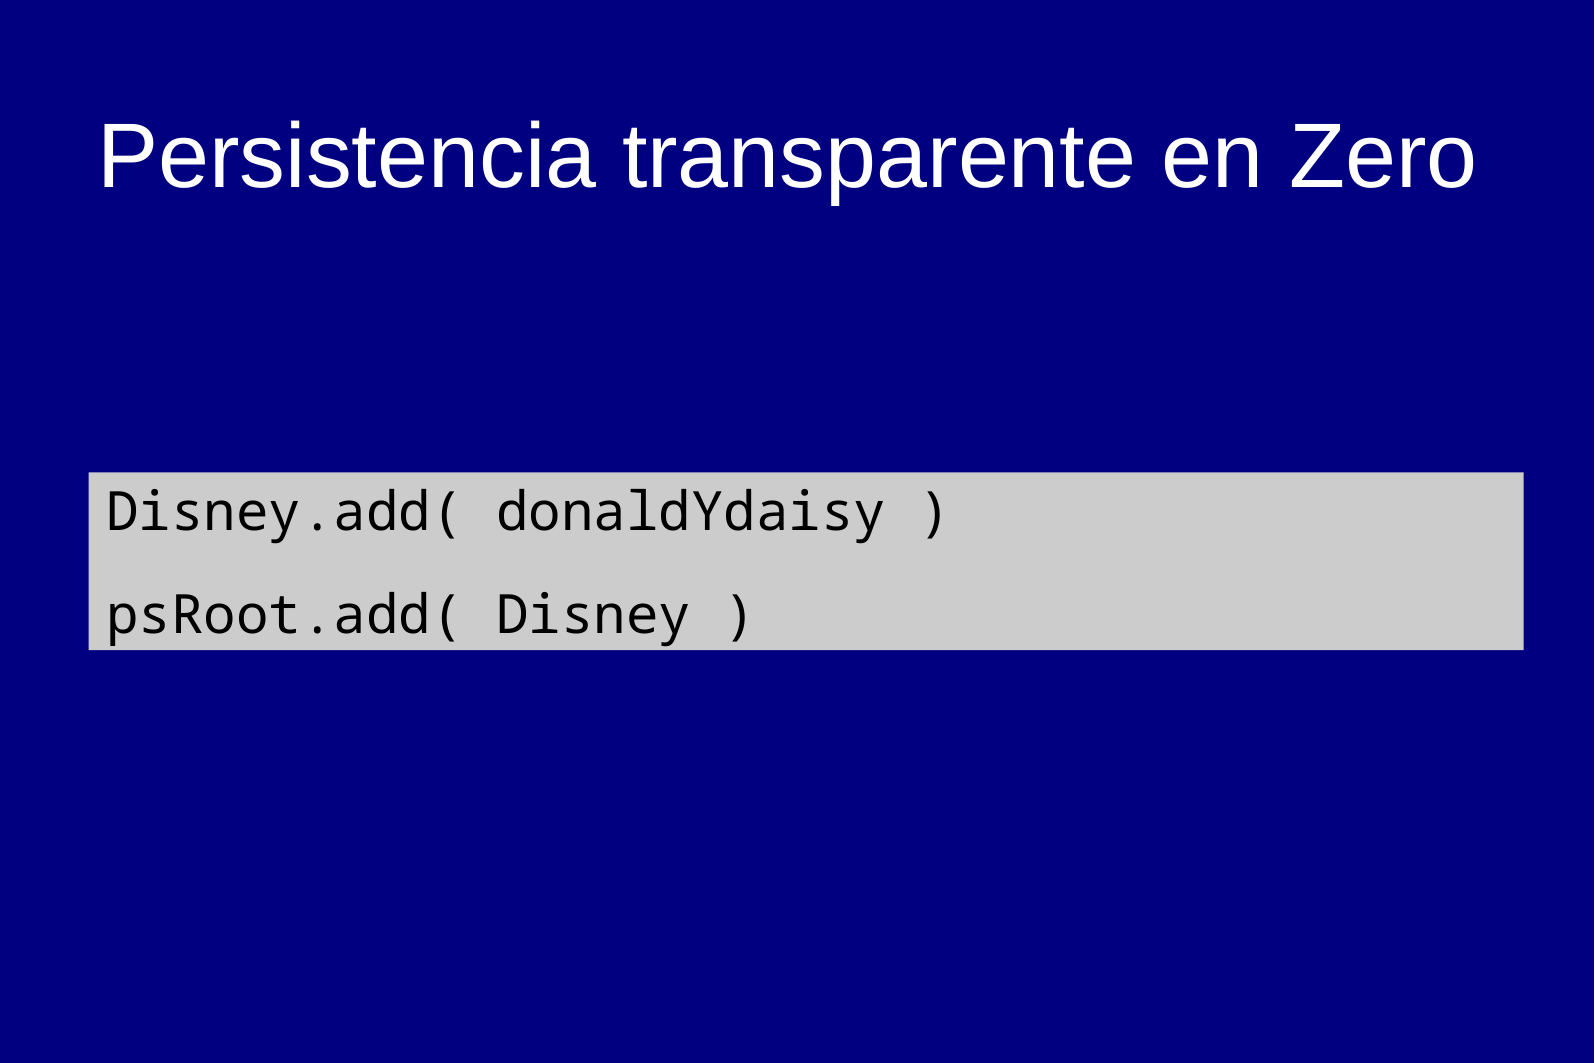

# Persistencia transparente en Zero
Disney.add( donaldYdaisy )
psRoot.add( Disney )